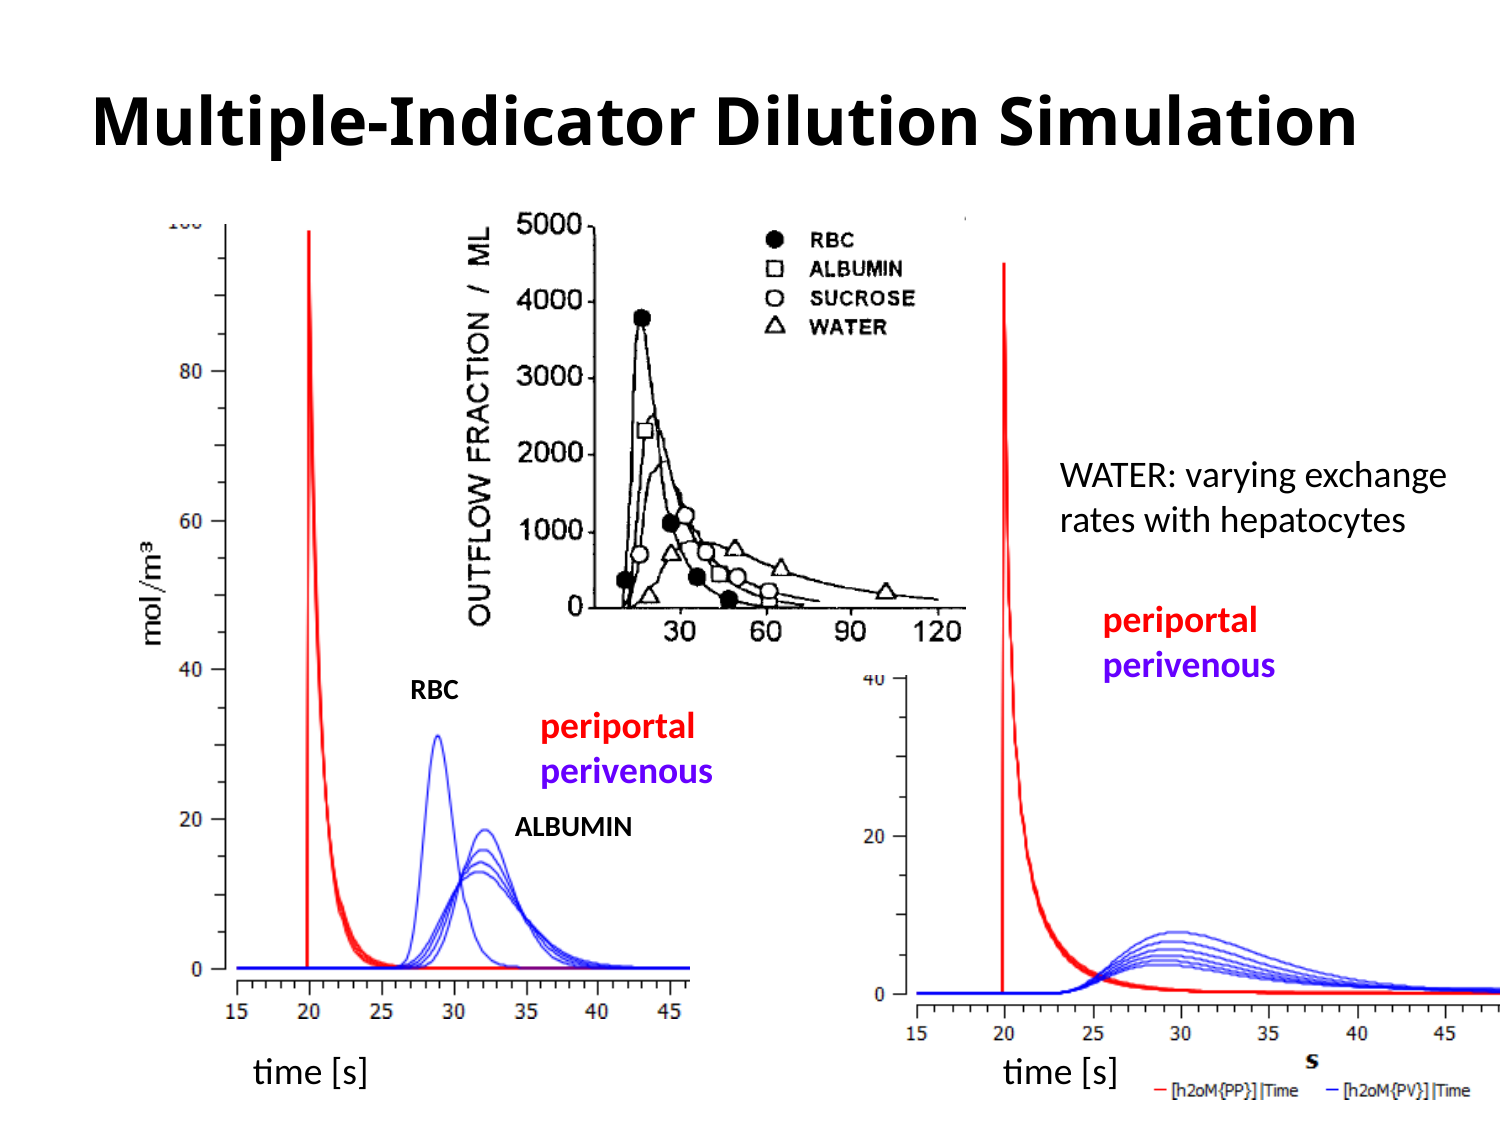

# Multiple-Indicator Dilution Simulation
WATER: varying exchange
rates with hepatocytes
periportal
perivenous
RBC
periportal
perivenous
ALBUMIN
time [s]
time [s]